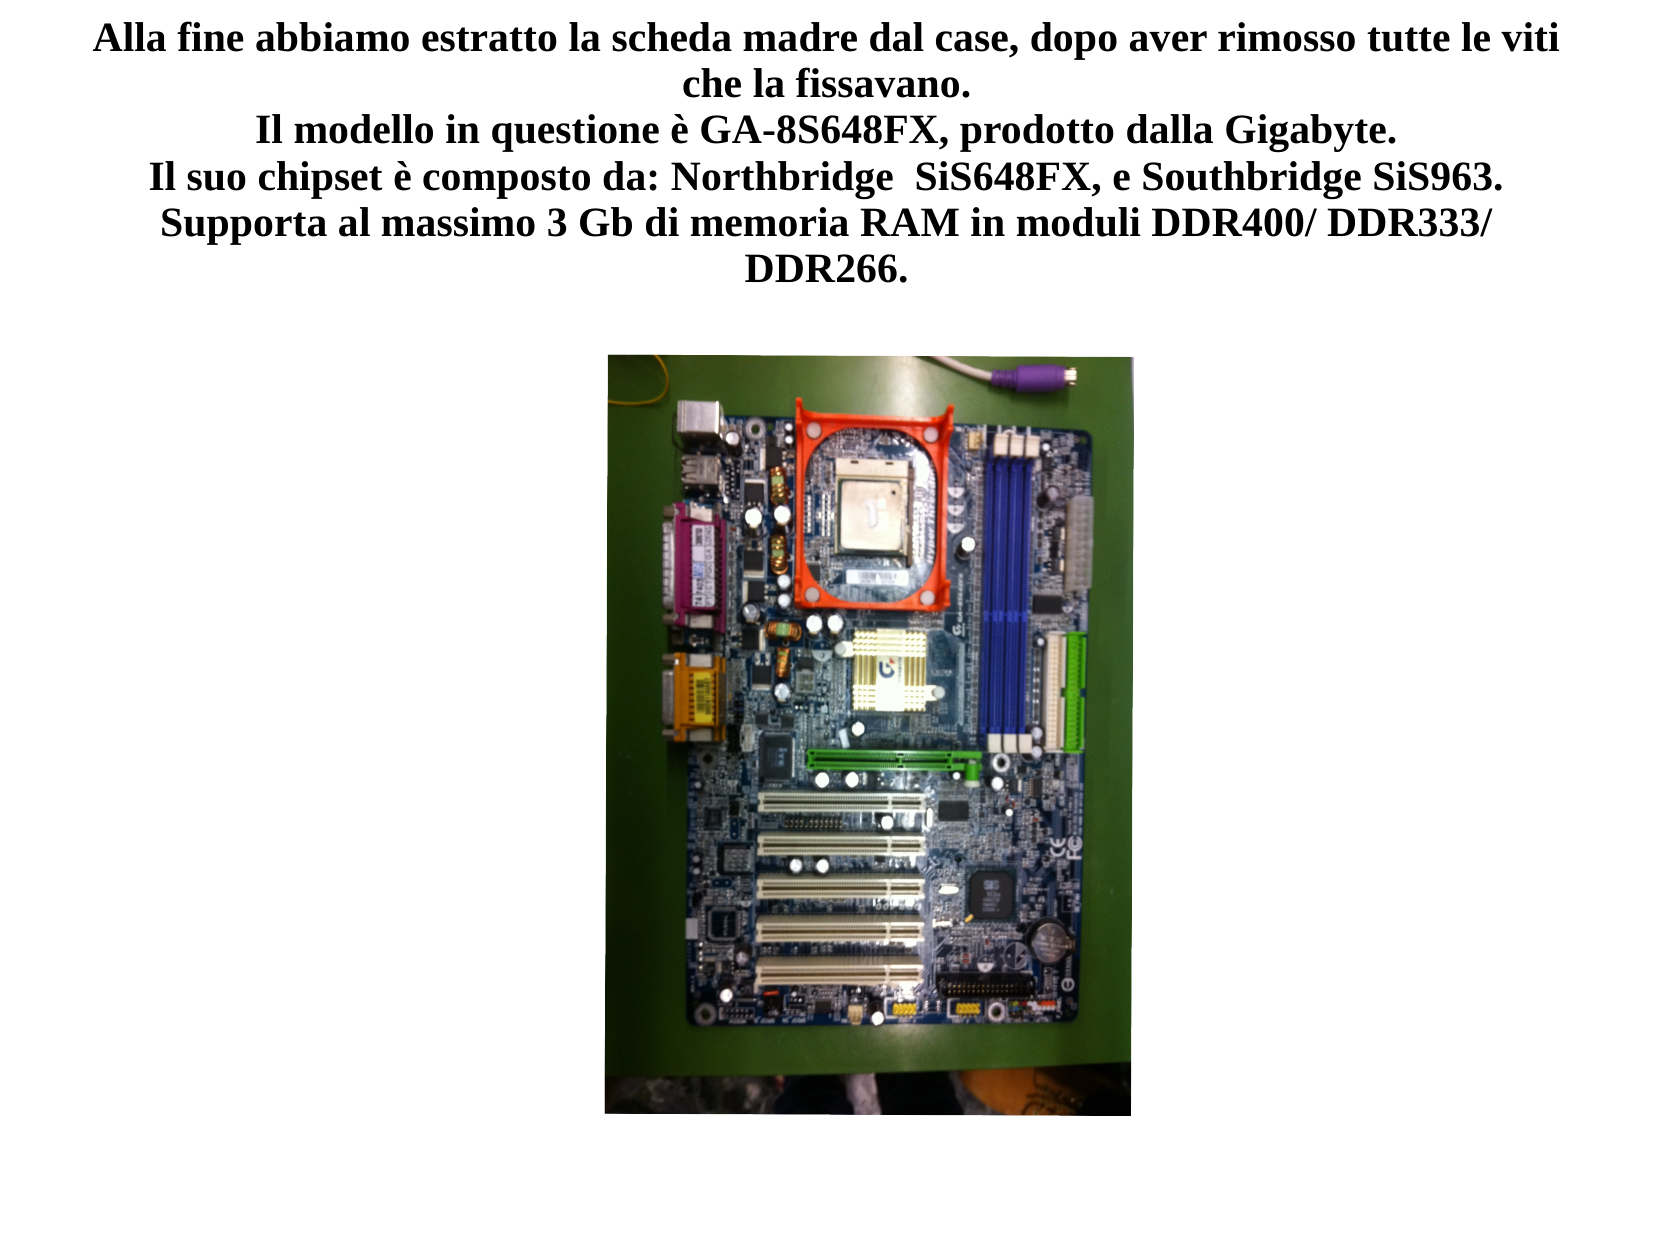

# Alla fine abbiamo estratto la scheda madre dal case, dopo aver rimosso tutte le viti che la fissavano. Il modello in questione è GA-8S648FX, prodotto dalla Gigabyte. Il suo chipset è composto da: Northbridge SiS648FX, e Southbridge SiS963. Supporta al massimo 3 Gb di memoria RAM in moduli DDR400/ DDR333/ DDR266.